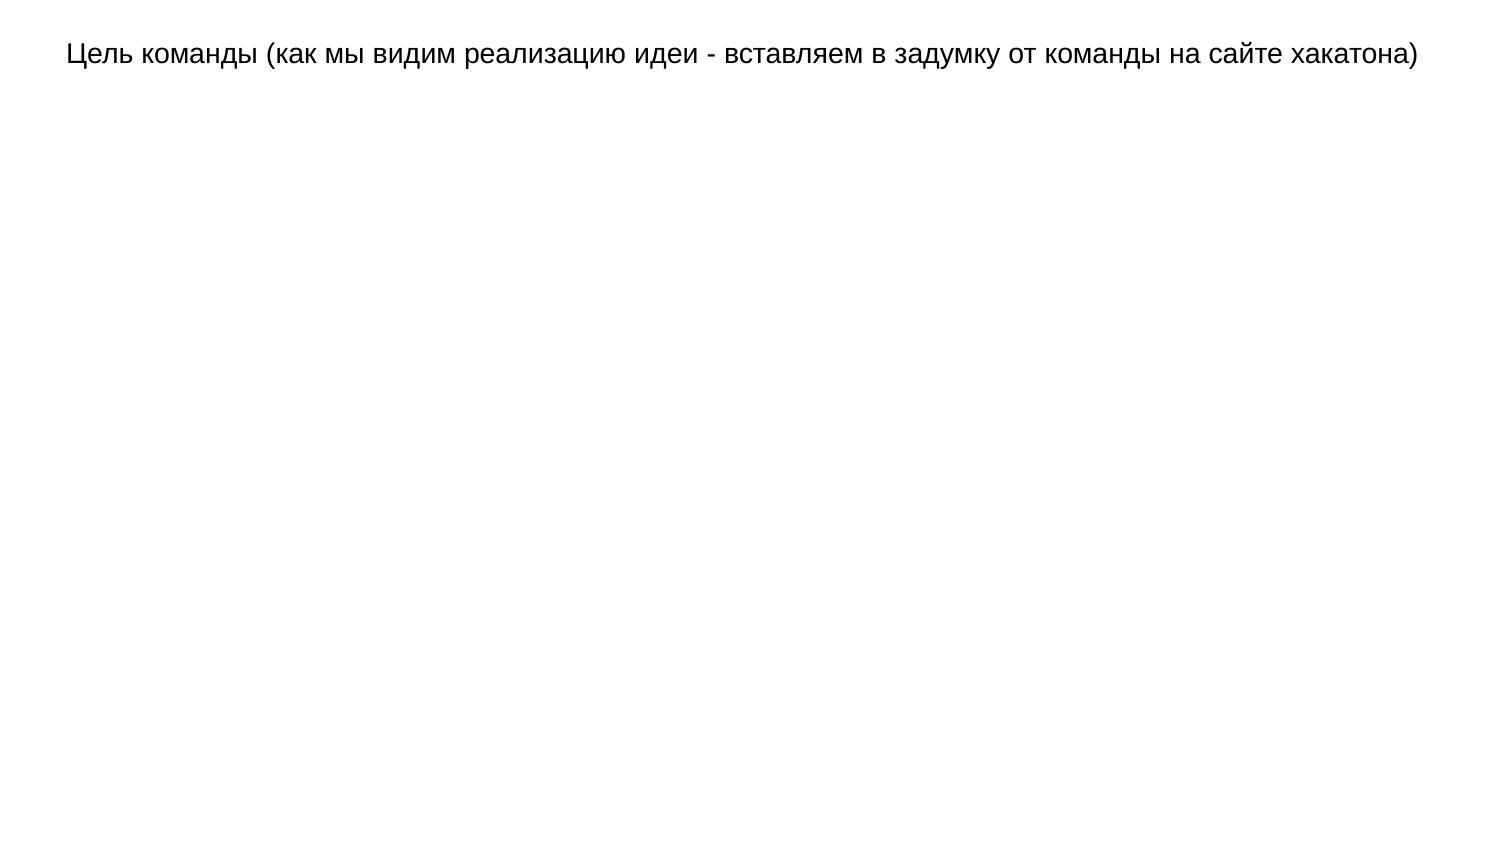

# Цель команды (как мы видим реализацию идеи - вставляем в задумку от команды на сайте хакатона)